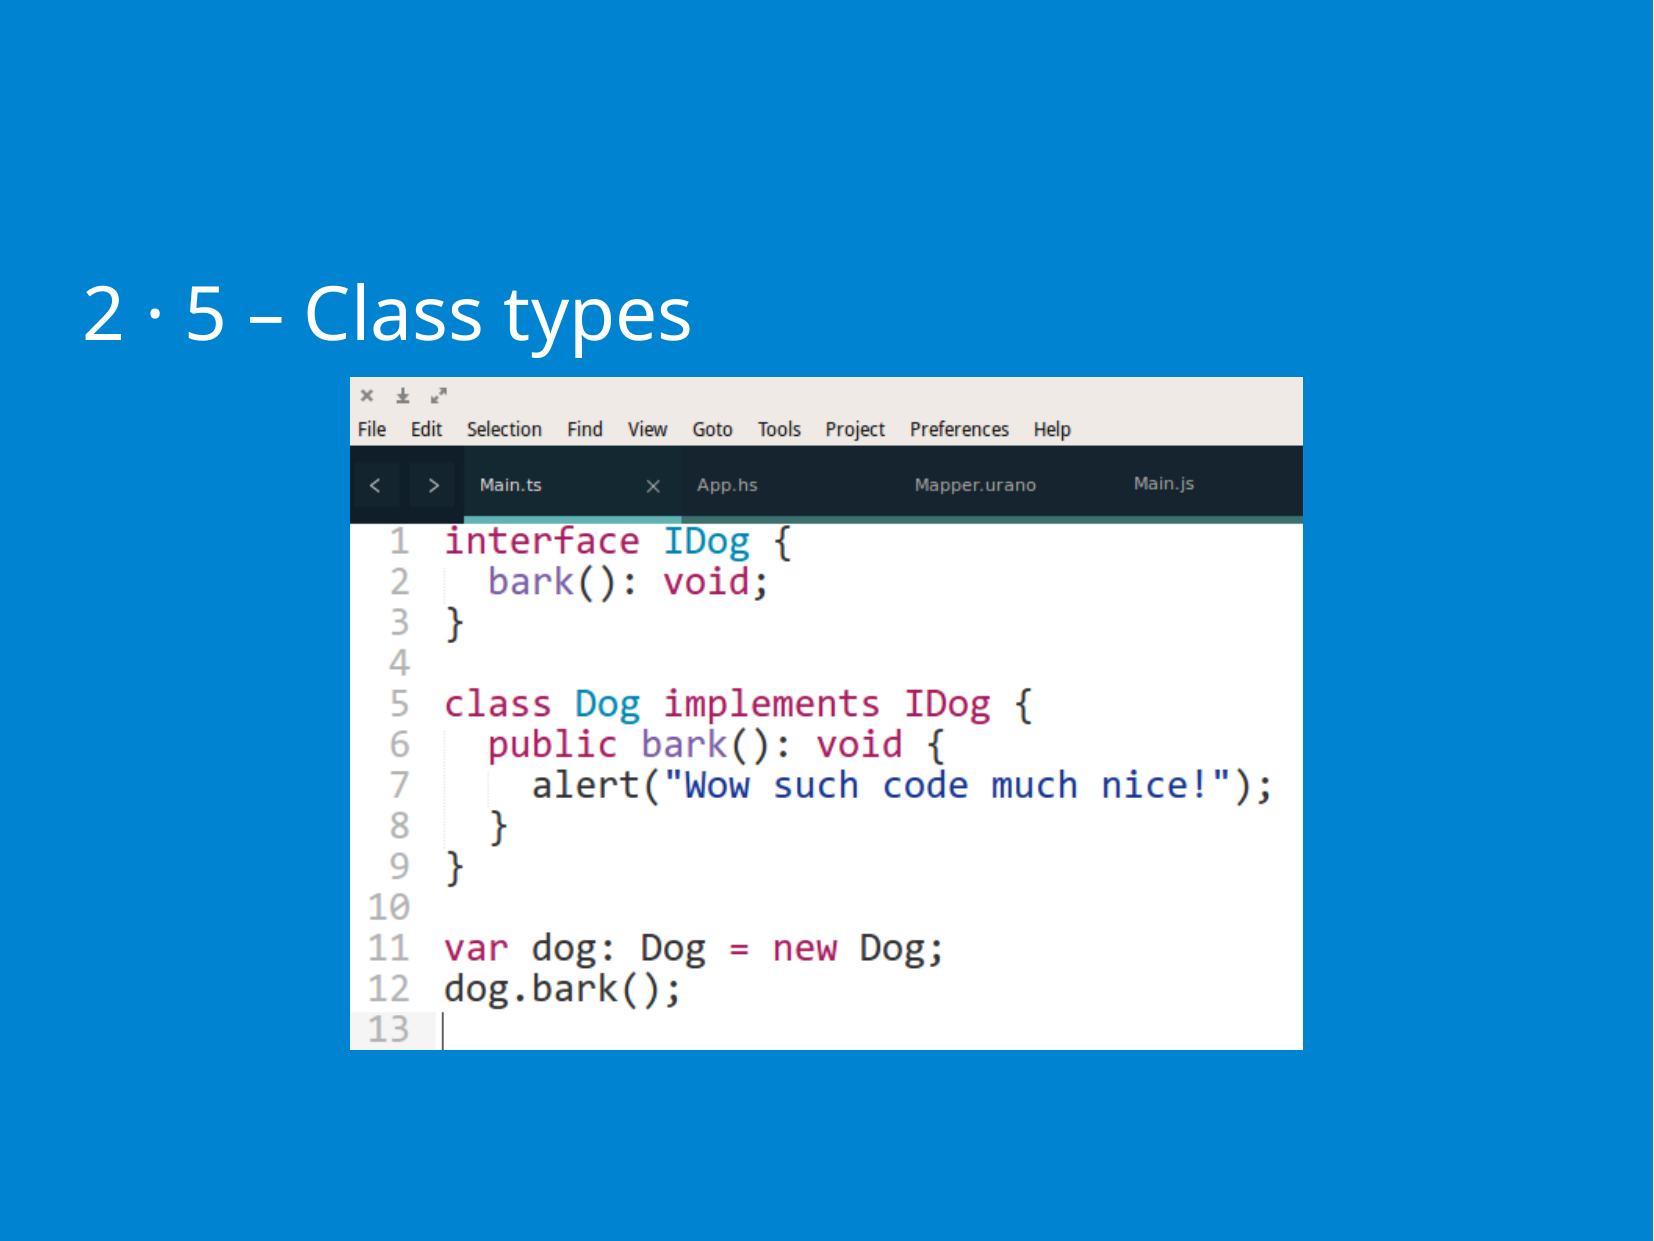

# 2 · 5 – Class types